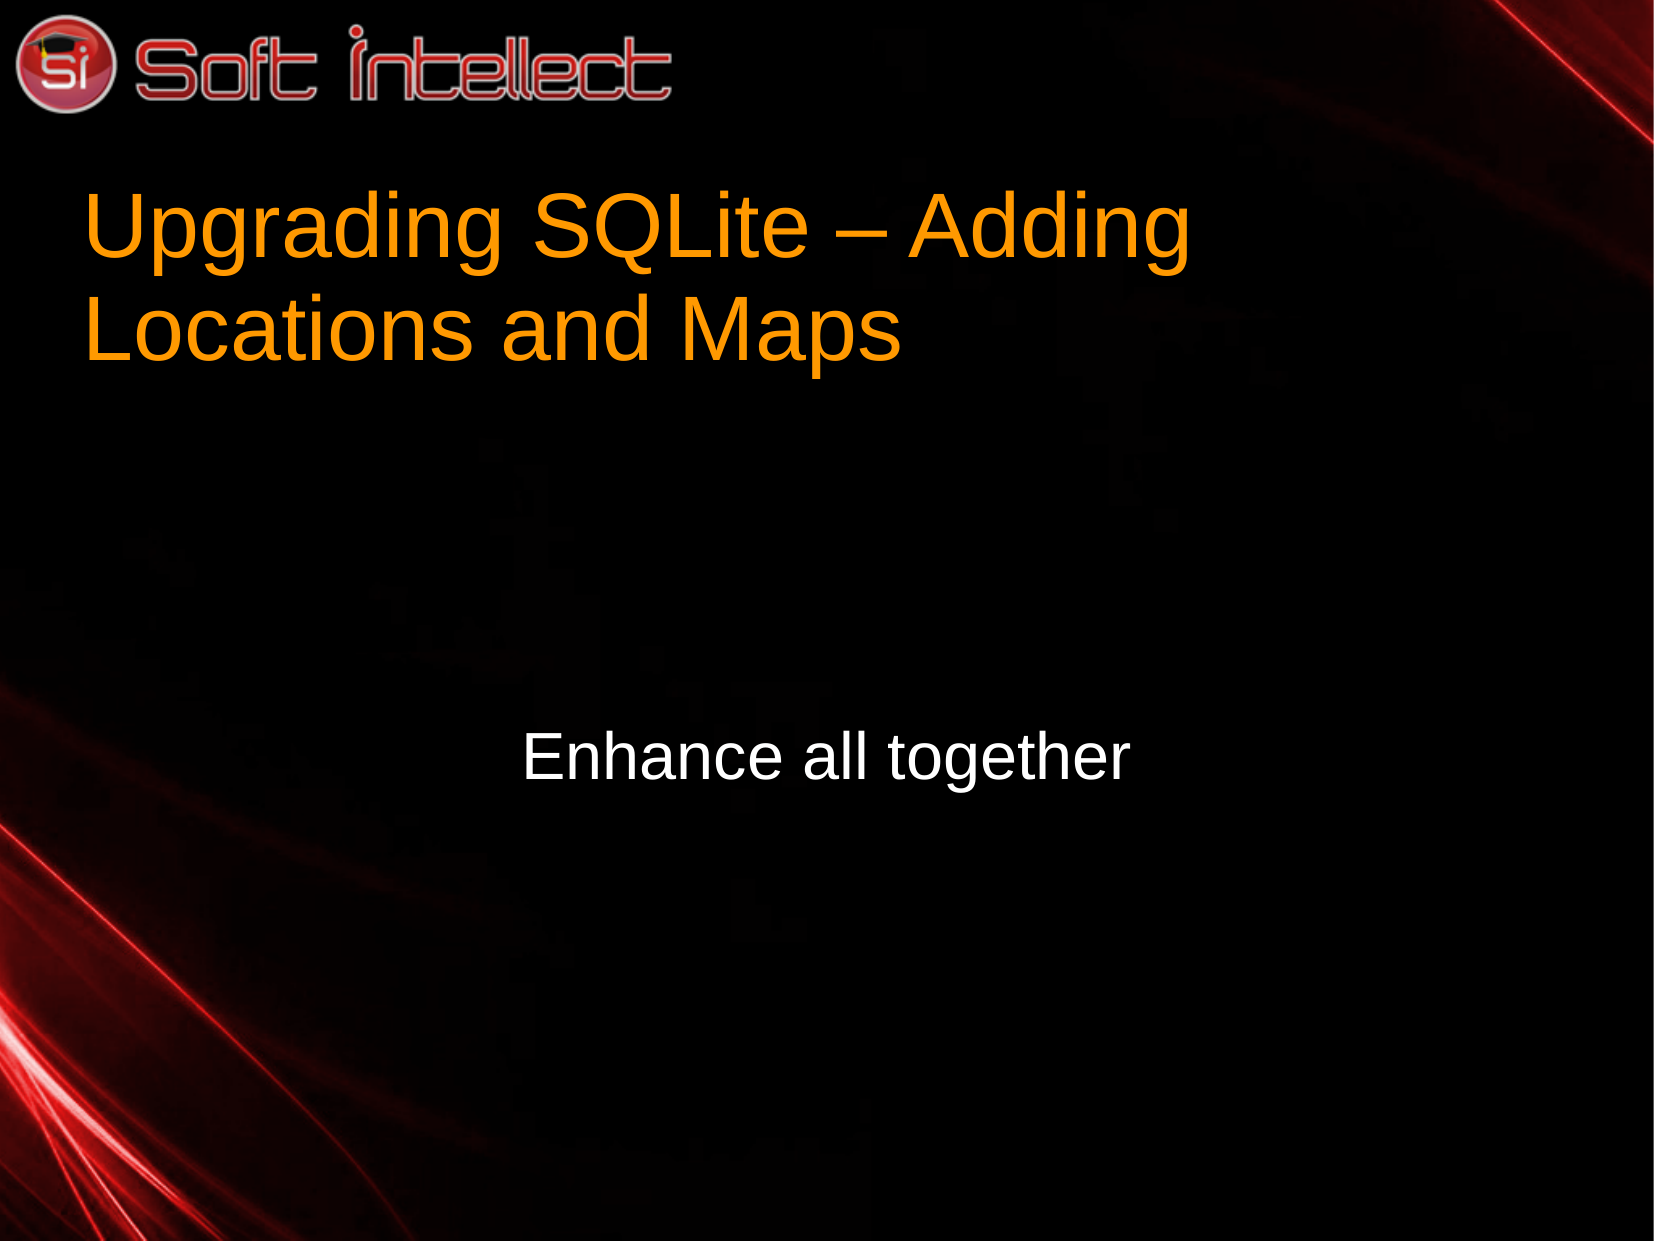

# Upgrading SQLite – Adding Locations and Maps
Enhance all together